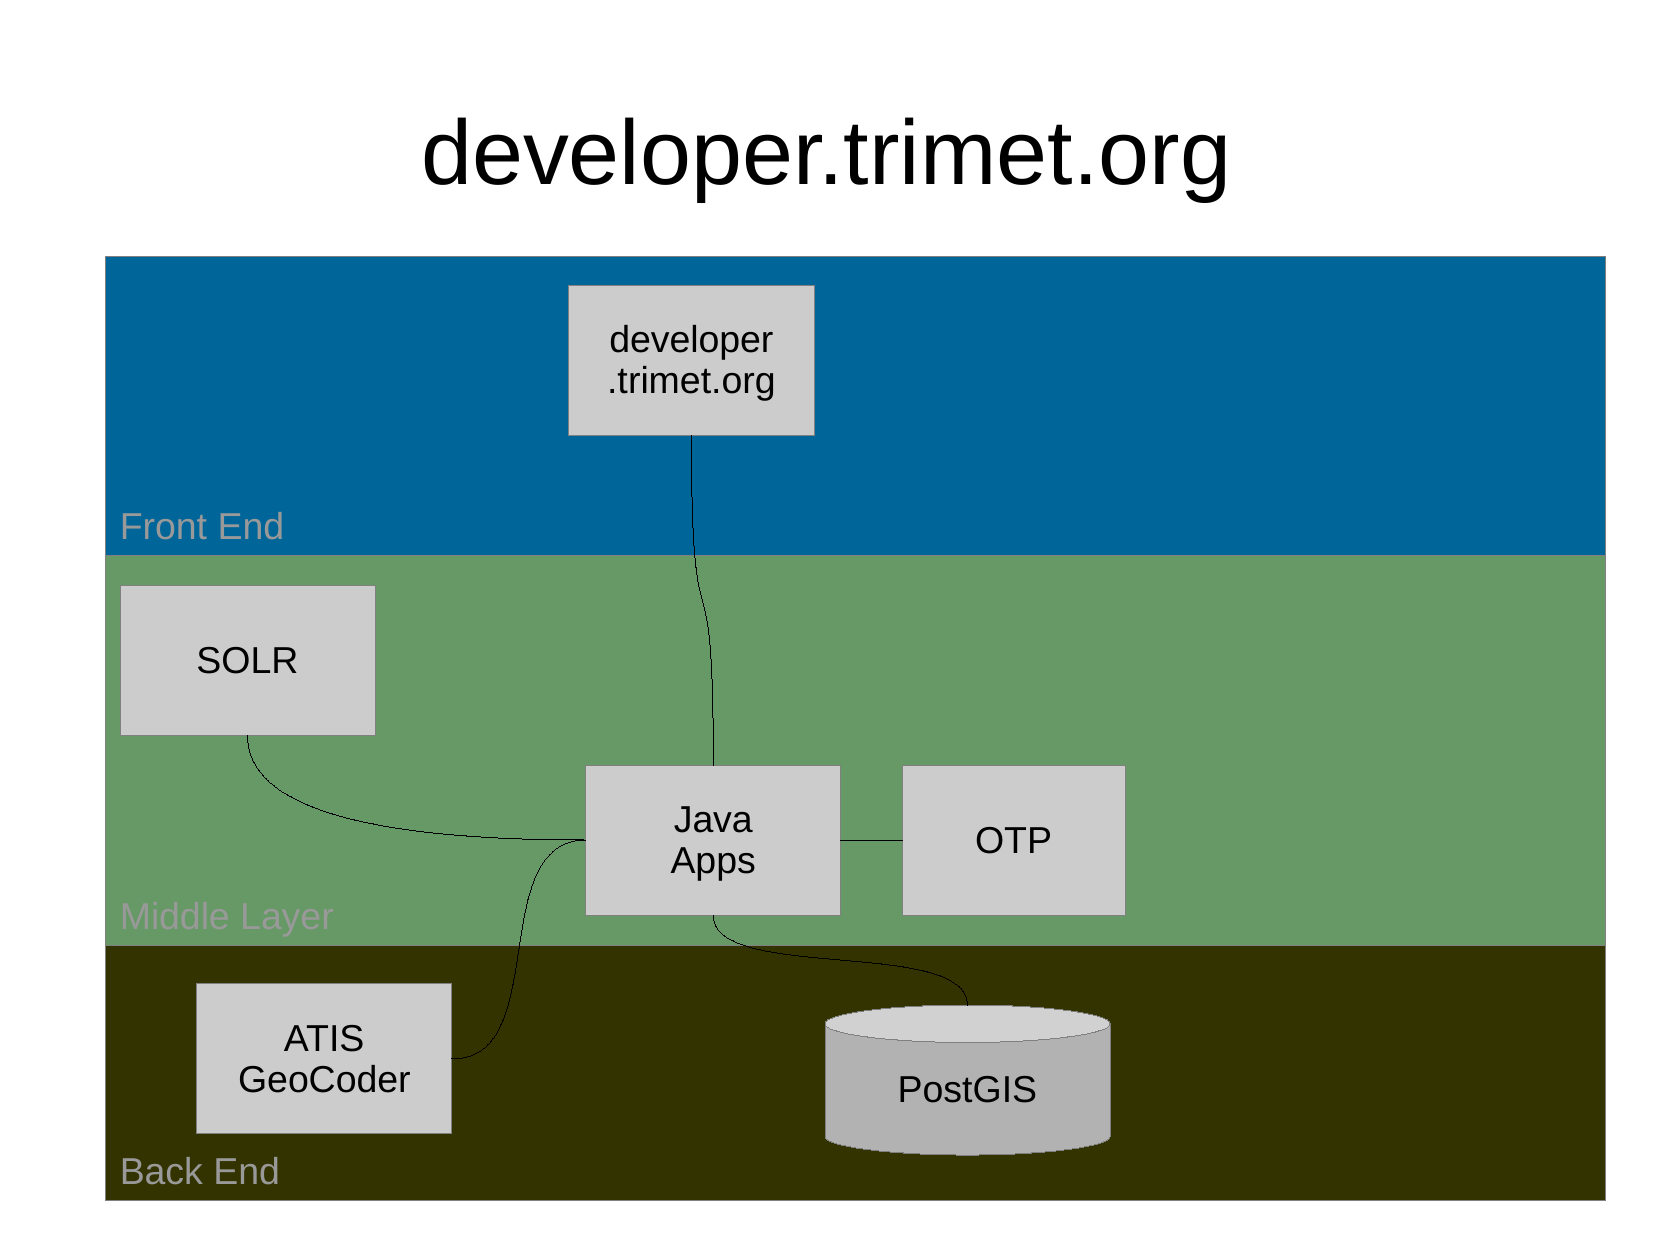

# developer.trimet.org
Front End
developer
.trimet.org
Middle Layer
SOLR
Java
Apps
OTP
Back End
ATIS
GeoCoder
PostGIS